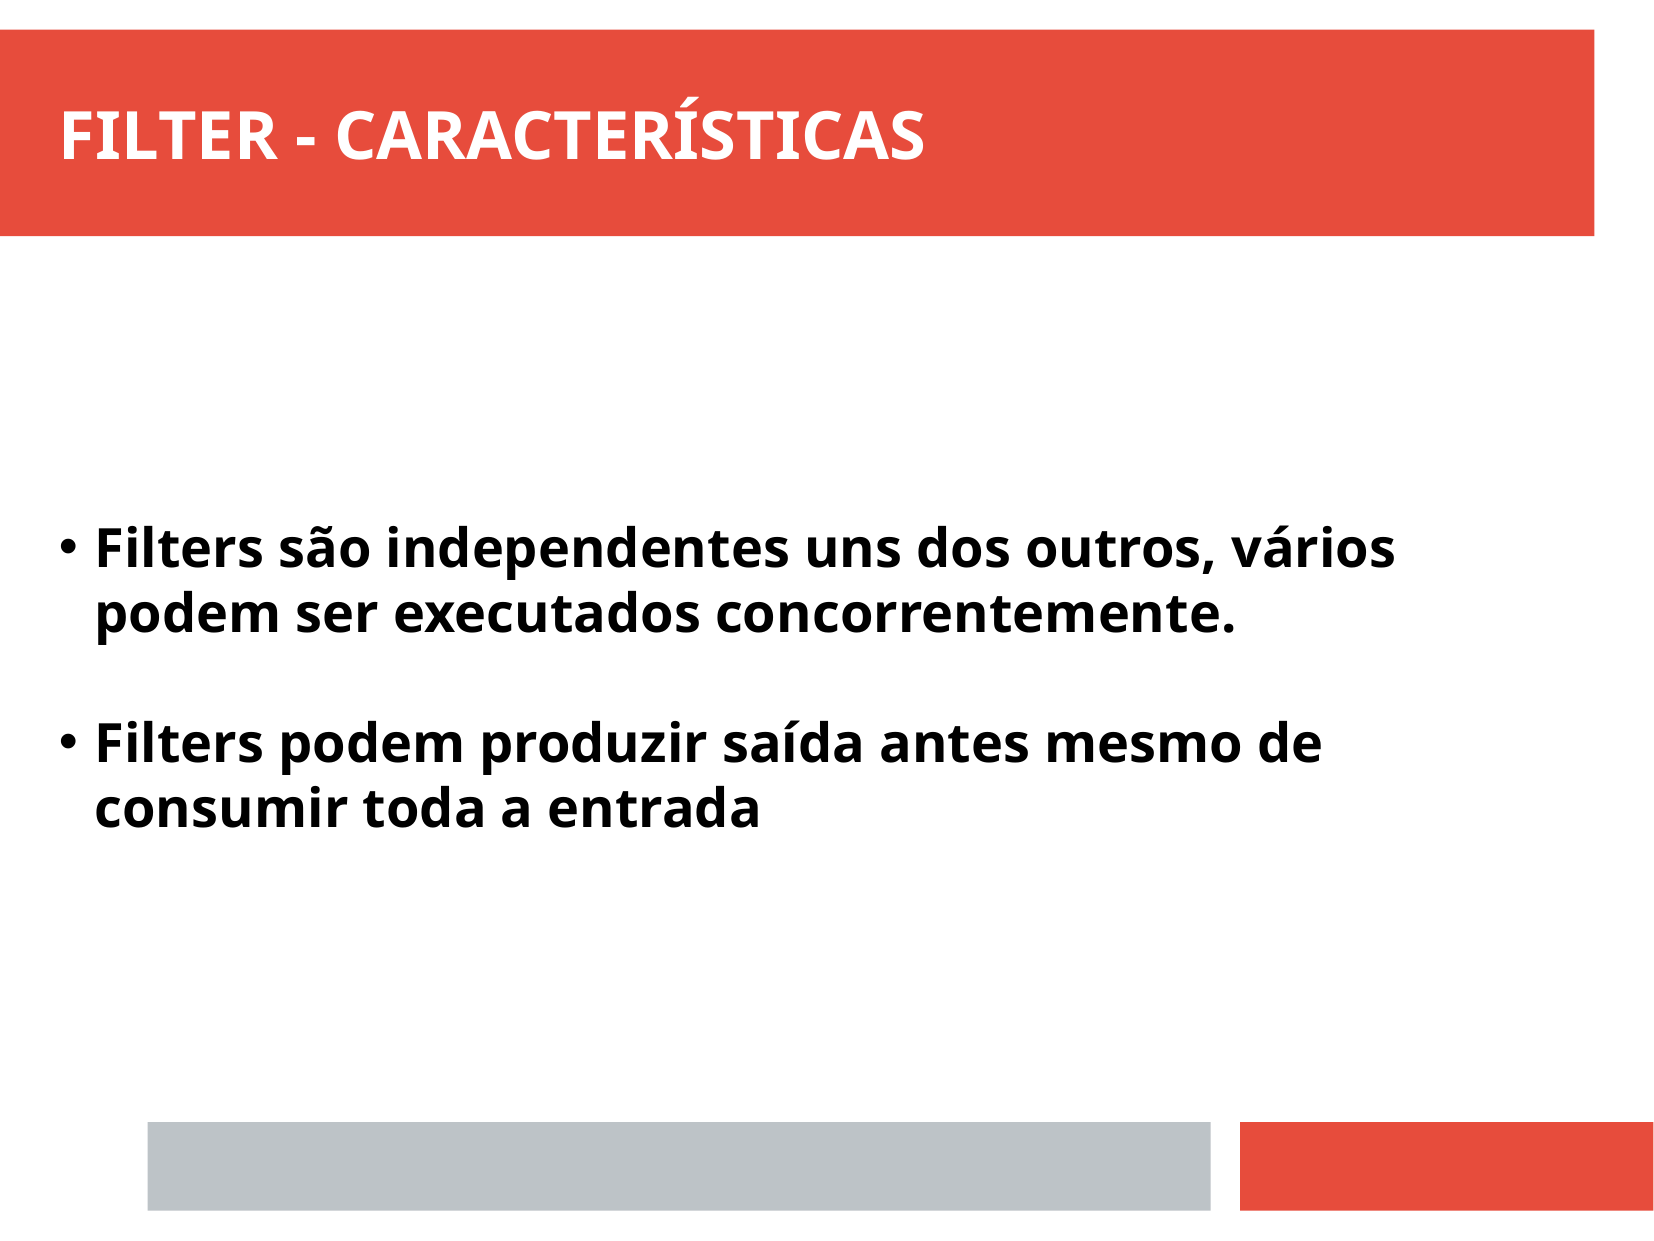

# FILTER - CARACTERÍSTICAS
Filters são independentes uns dos outros, vários podem ser executados concorrentemente.
Filters podem produzir saída antes mesmo de consumir toda a entrada